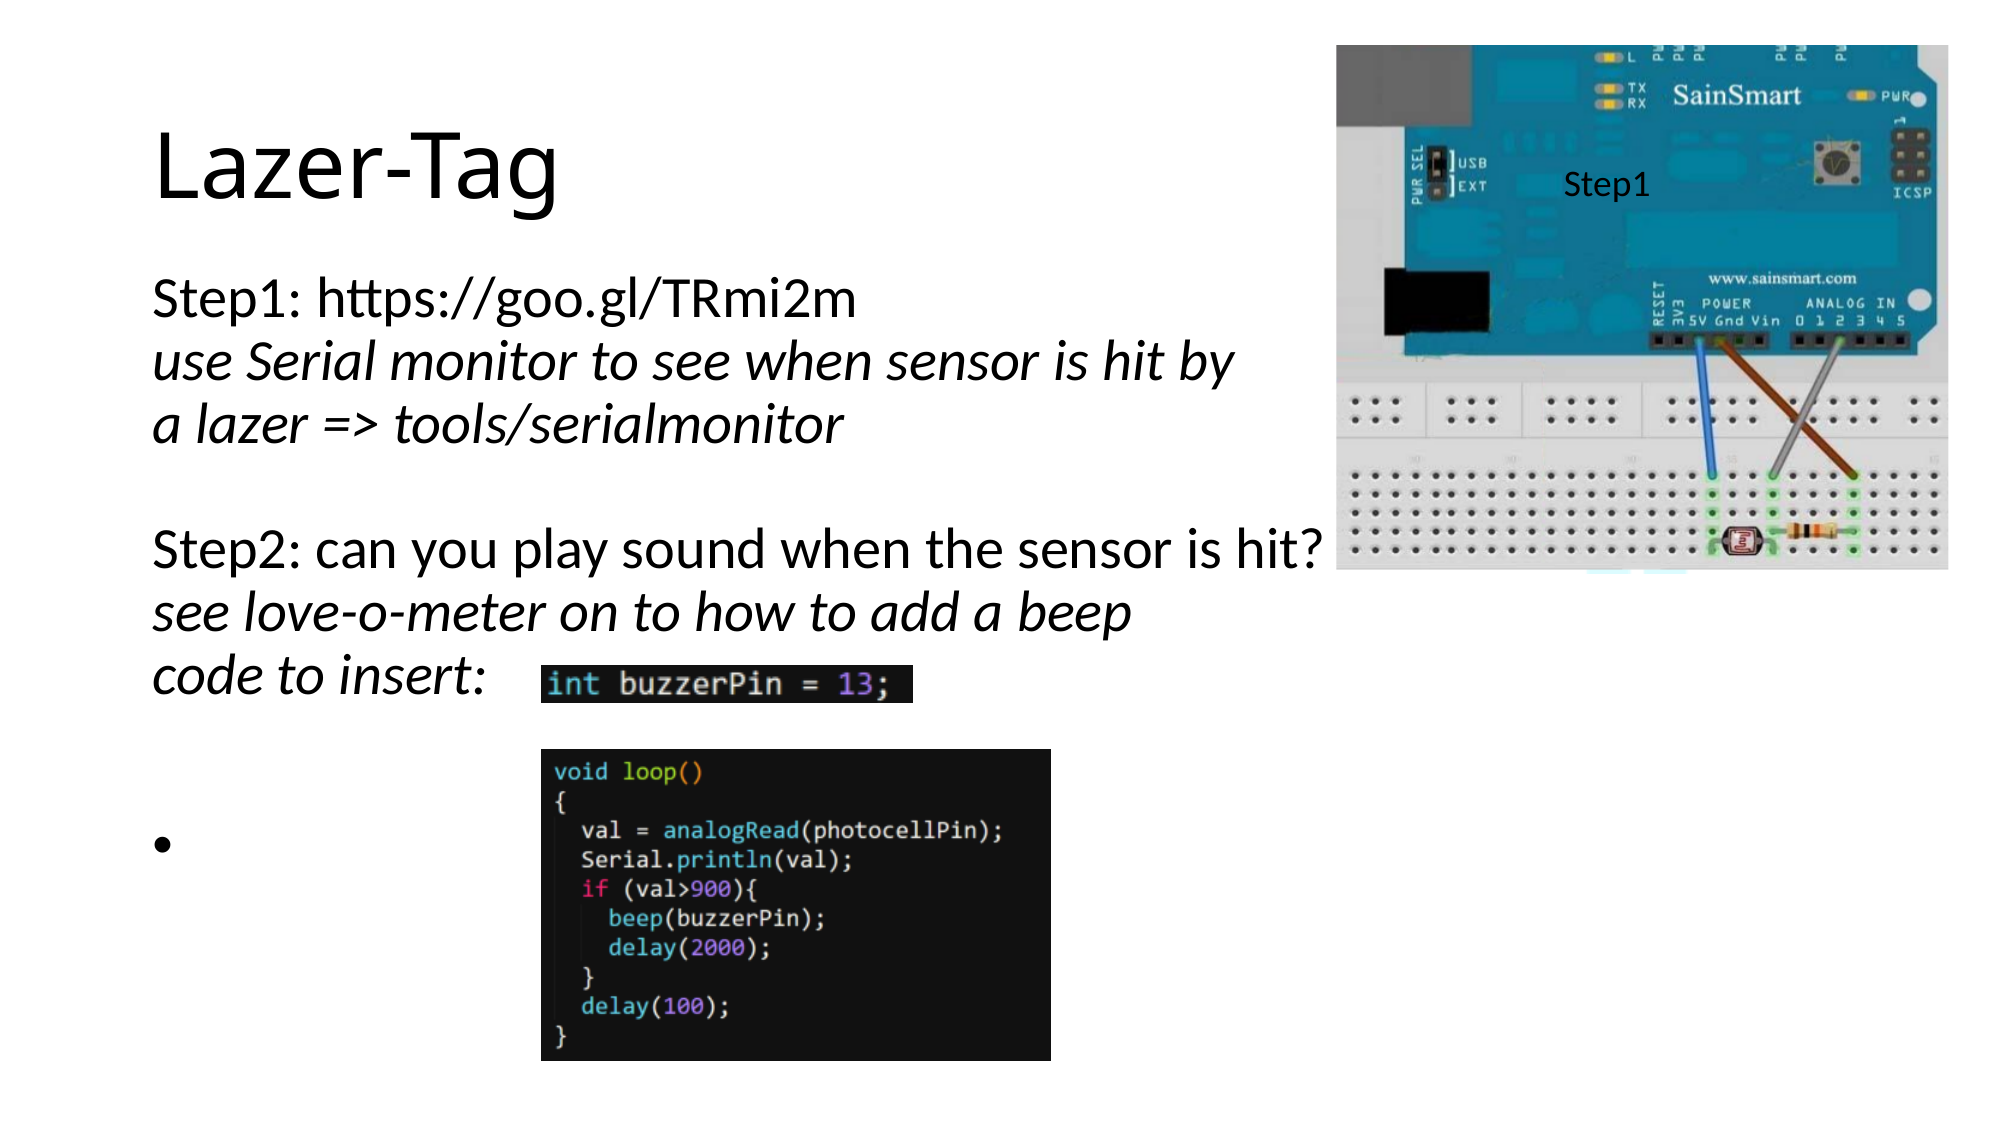

# Lazer-Tag
Step1
Step1: https://goo.gl/TRmi2m
use Serial monitor to see when sensor is hit by
a lazer => tools/serialmonitor
Step2: can you play sound when the sensor is hit?
see love-o-meter on to how to add a beep
code to insert: